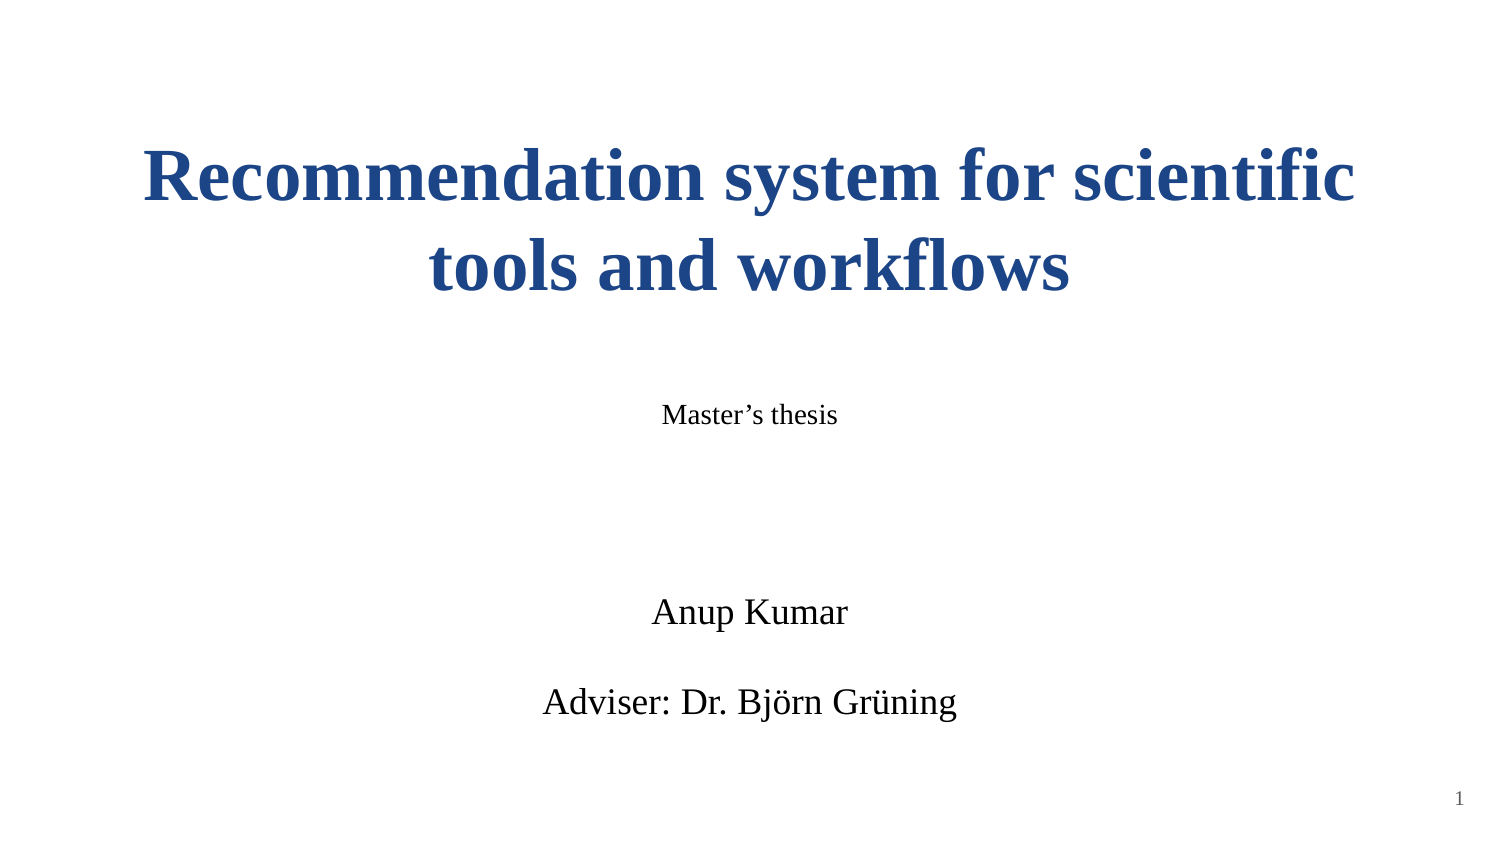

# Recommendation system for scientific tools and workflows Master’s thesis
Anup Kumar
Adviser: Dr. Björn Grüning